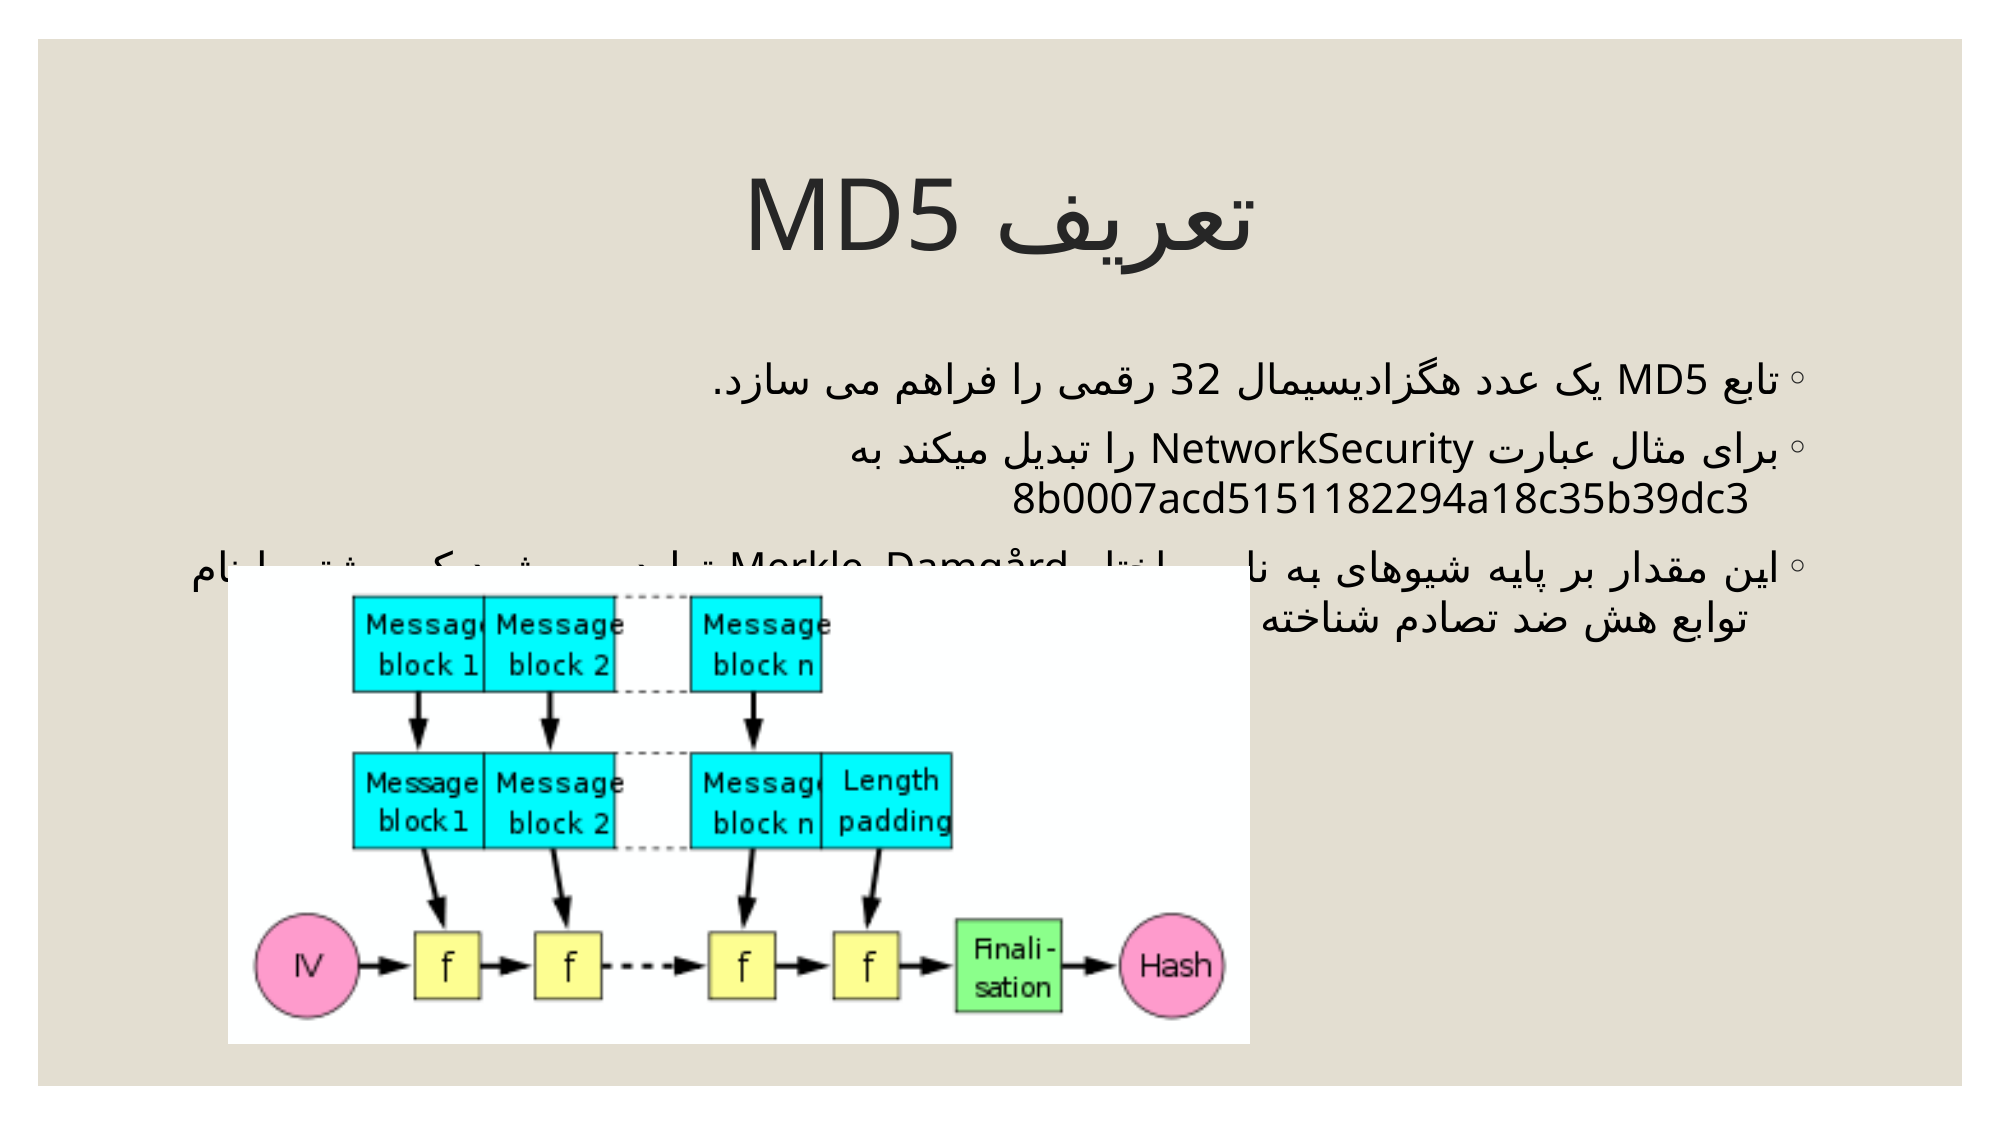

# تعریف MD5
تابع MD5 یک عدد هگزادیسیمال 32 رقمی را فراهم می سازد.
برای مثال عبارت NetworkSecurity را تبدیل می‏کند به 8b0007acd5151182294a18c35b39dc3
این مقدار بر پایه شیوه‏ای به نام ساختار Merkle–Damgård تولید می شود که بیشتر با نام توابع هش ضد تصادم شناخته می شوند.